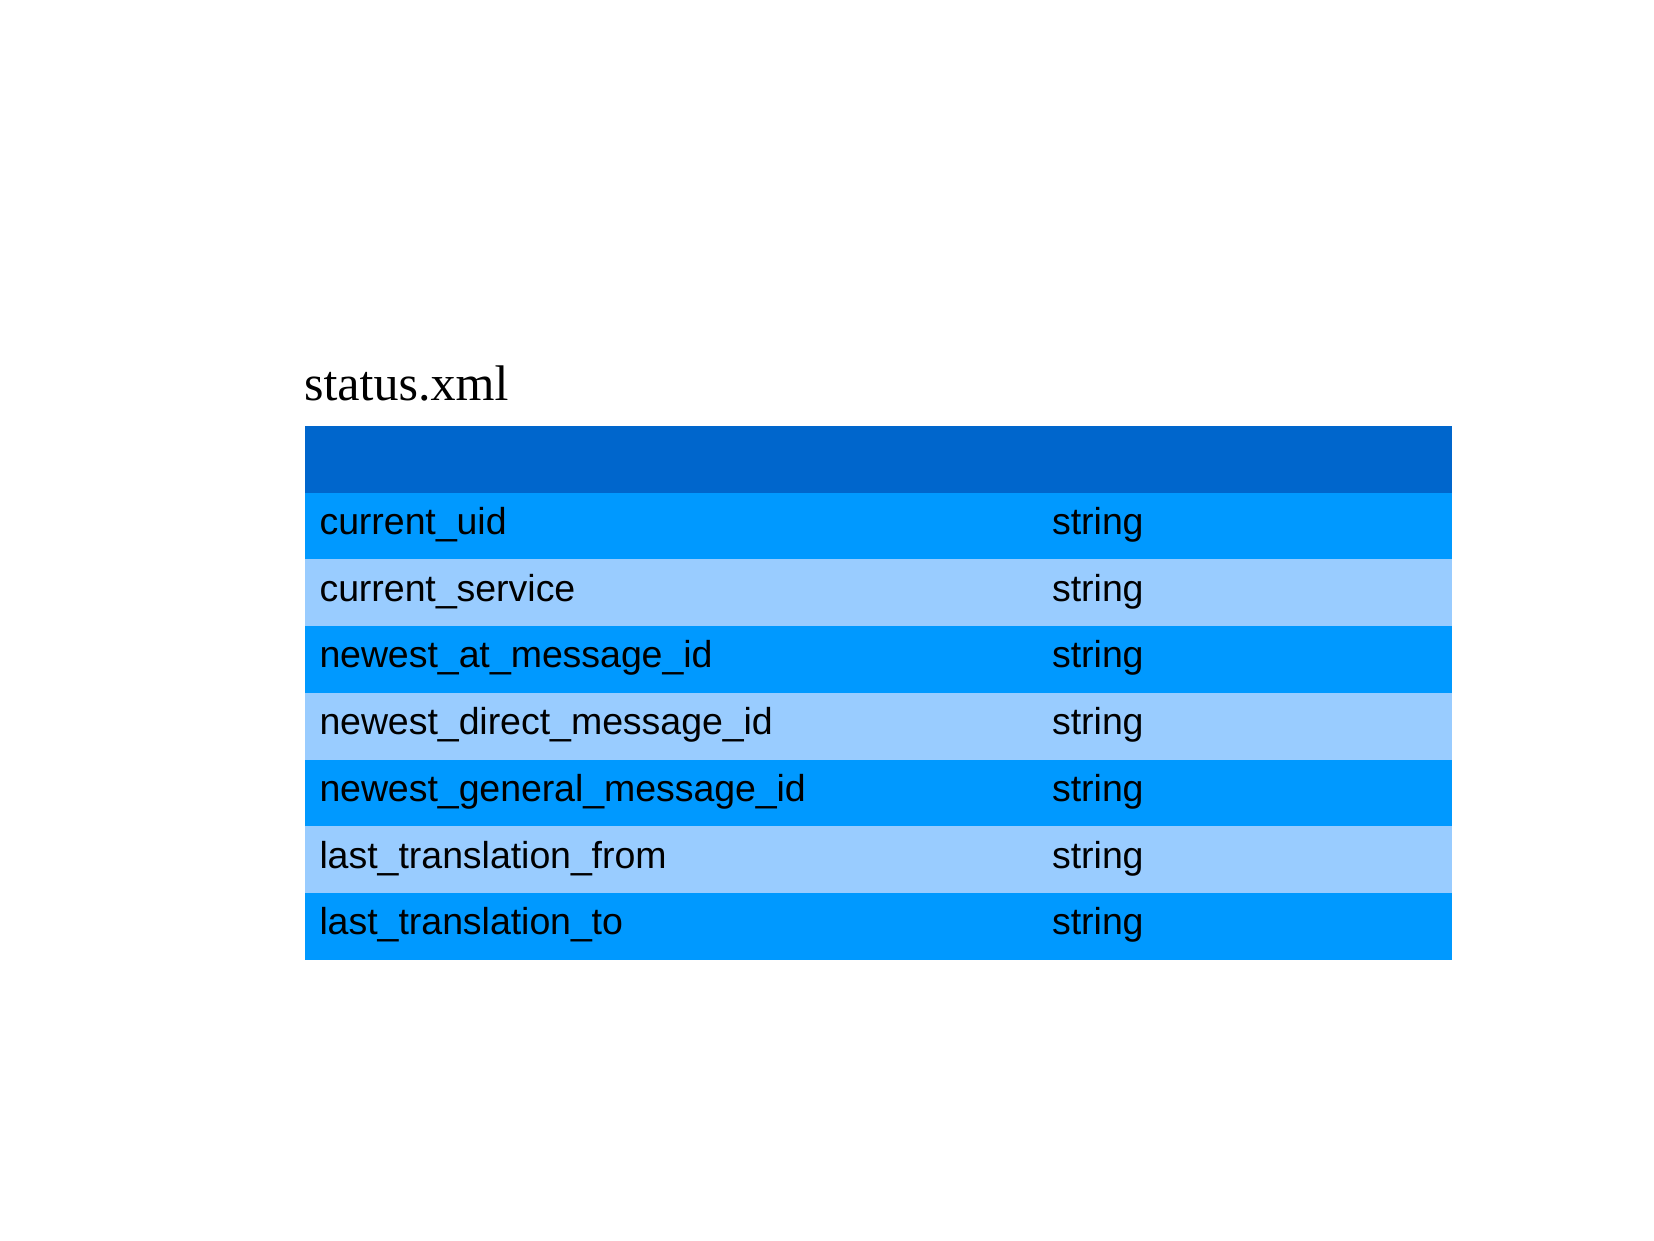

status.xml
| | |
| --- | --- |
| current\_uid | string |
| current\_service | string |
| newest\_at\_message\_id | string |
| newest\_direct\_message\_id | string |
| newest\_general\_message\_id | string |
| last\_translation\_from | string |
| last\_translation\_to | string |